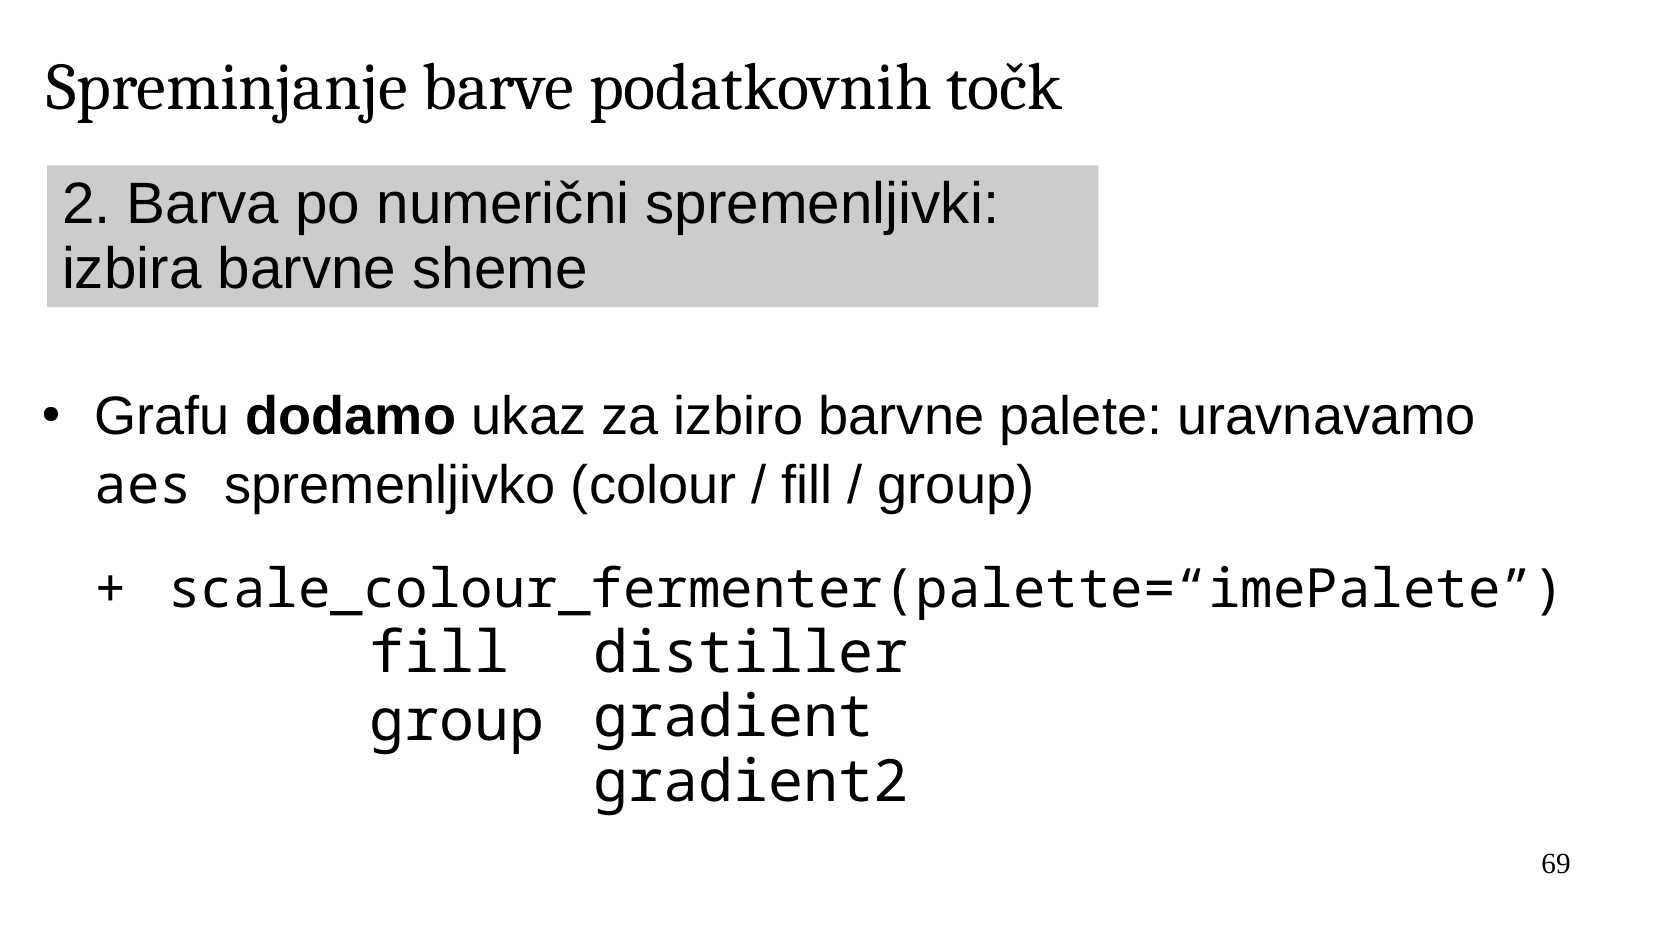

Spreminjanje barve podatkovnih točk
2. Barva po numerični spremenljivki:
izbira barvne sheme
# Grafu dodamo ukaz za izbiro barvne palete: uravnavamo aes spremenljivko (colour / fill / group)
+	scale_colour_fermenter(palette=“imePalete”)
fill
distiller
gradient
group
gradient2
69